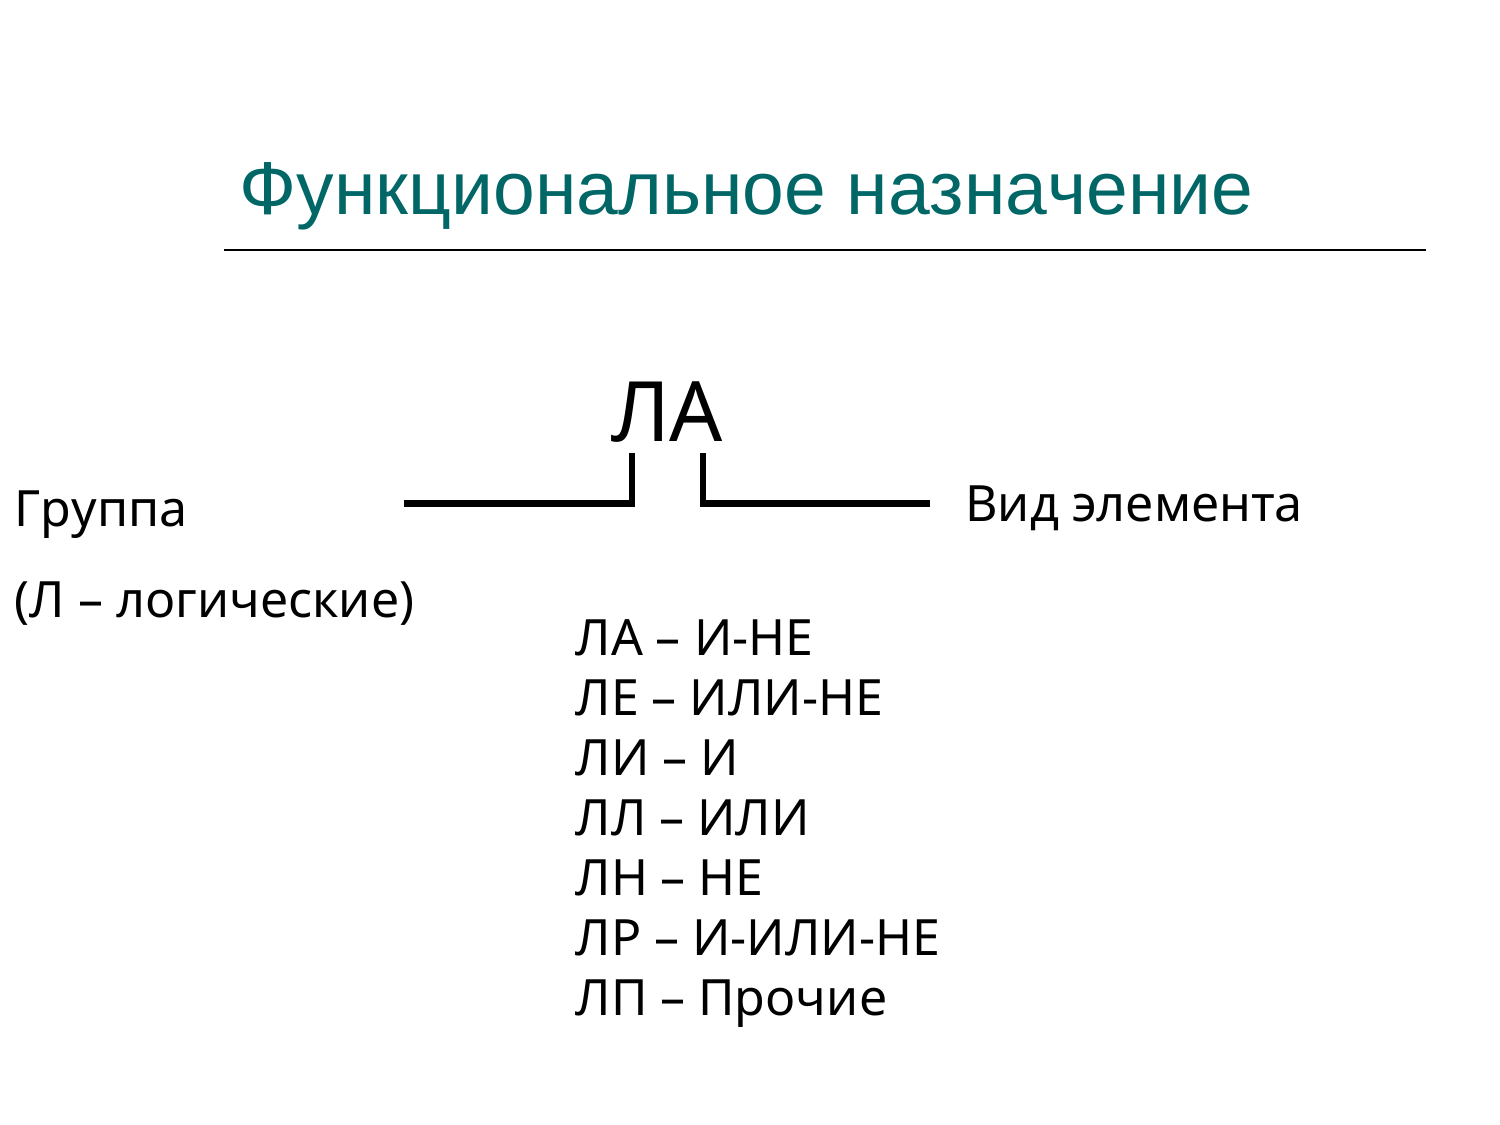

# Функциональное назначение
ЛА
Вид элемента
Группа
(Л – логические)
ЛА – И-НЕ
ЛЕ – ИЛИ-НЕ
ЛИ – И
ЛЛ – ИЛИ
ЛН – НЕ
ЛР – И-ИЛИ-НЕ
ЛП – Прочие